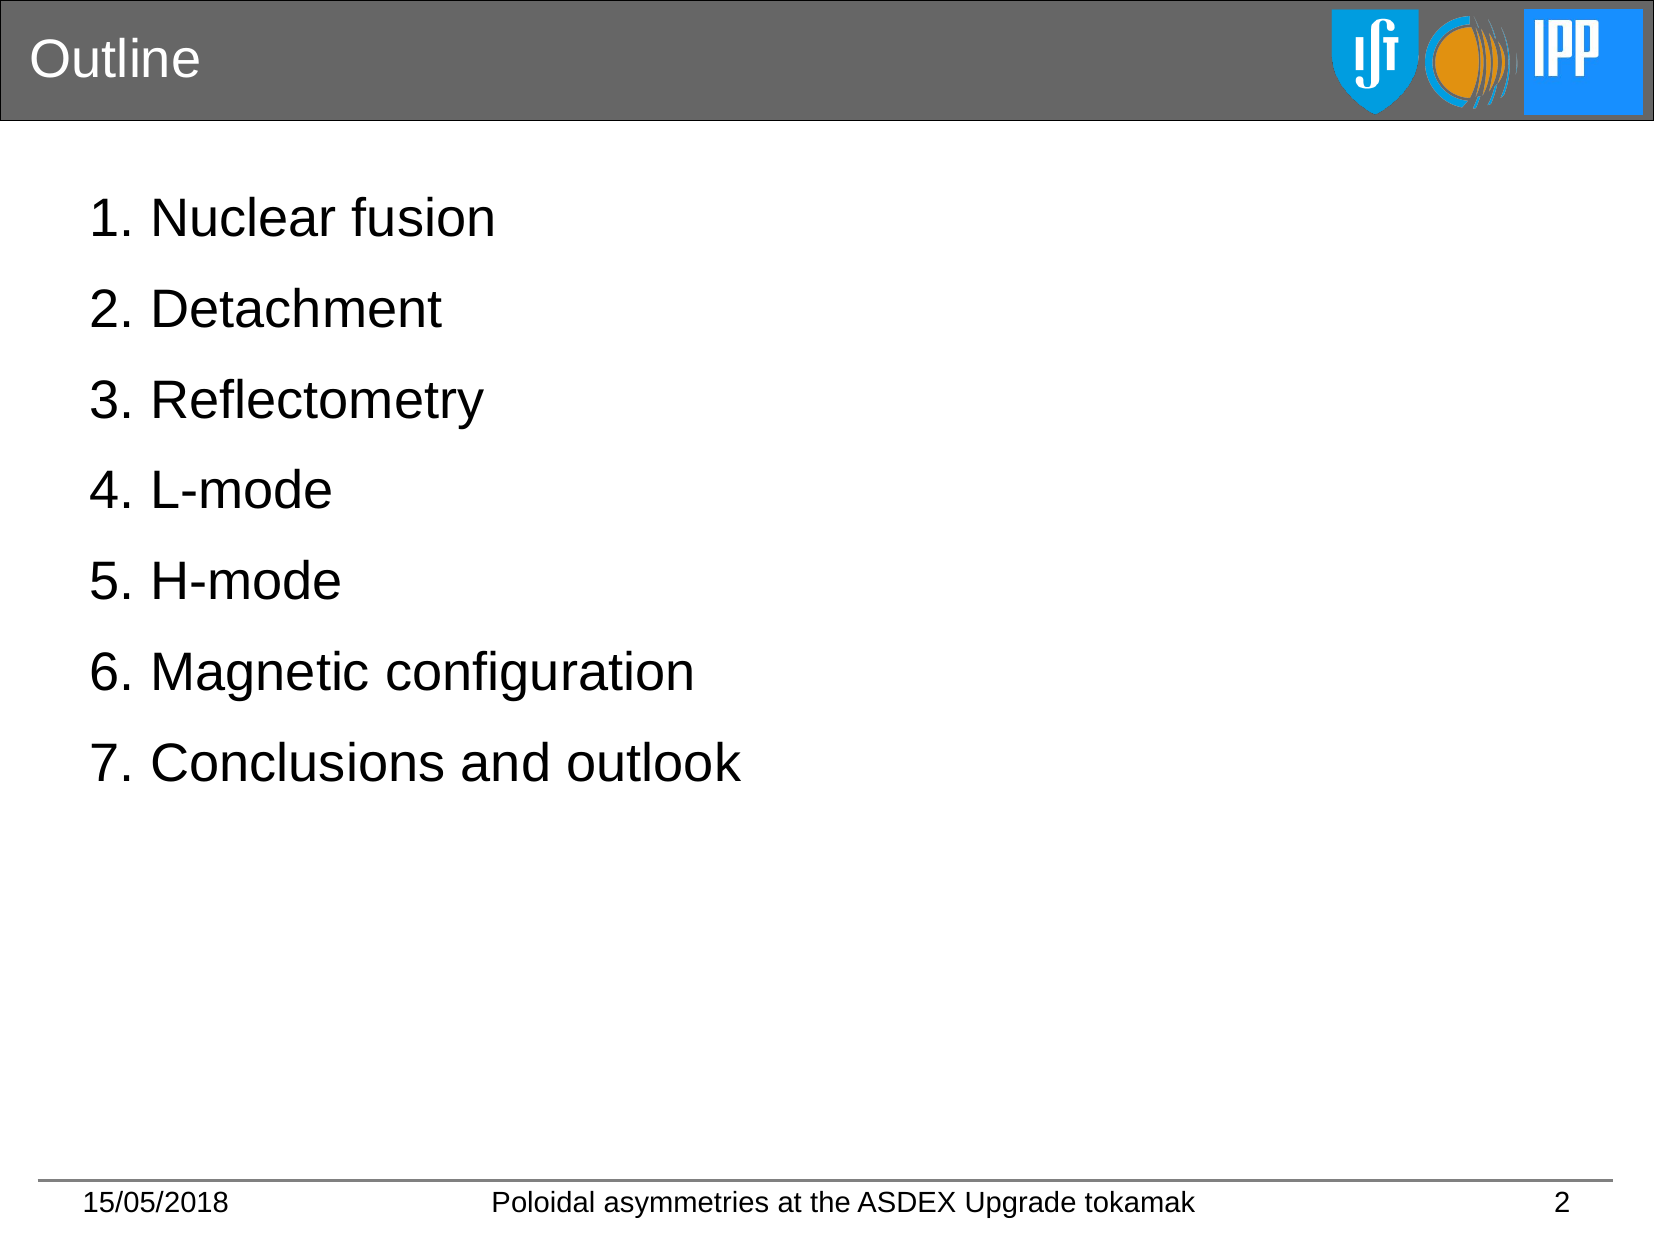

# Outline
 Nuclear fusion
 Detachment
 Reflectometry
 L-mode
 H-mode
 Magnetic configuration
 Conclusions and outlook
15/05/2018
Poloidal asymmetries at the ASDEX Upgrade tokamak
2